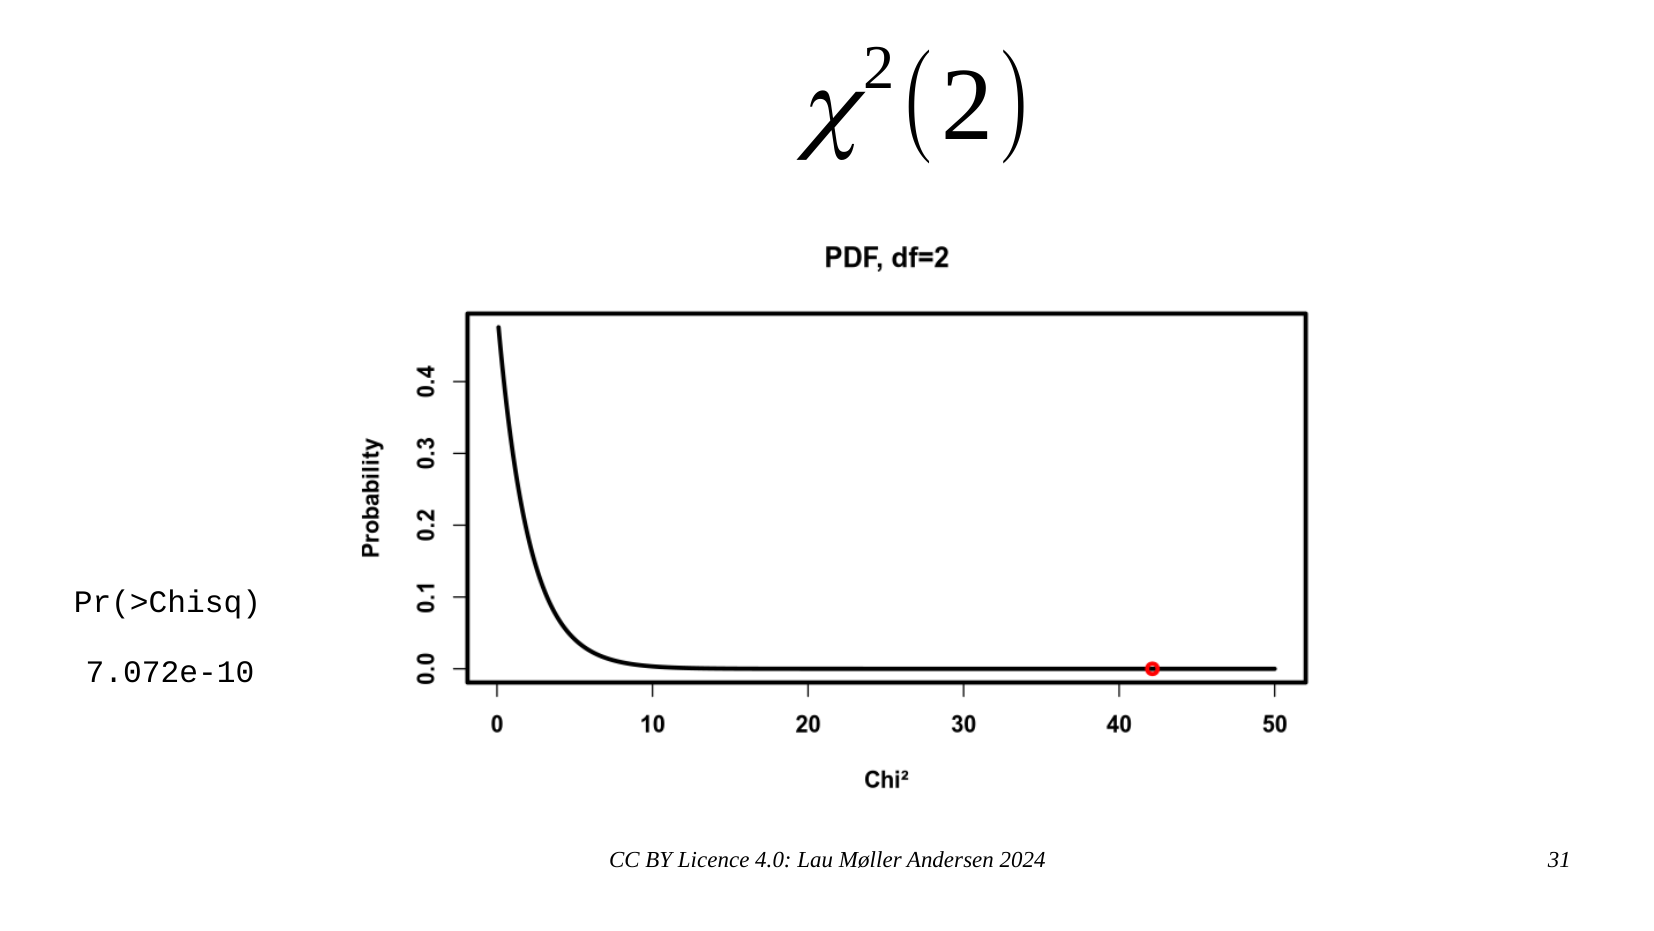

Pr(>Chisq)
7.072e-10
CC BY Licence 4.0: Lau Møller Andersen 2024
31